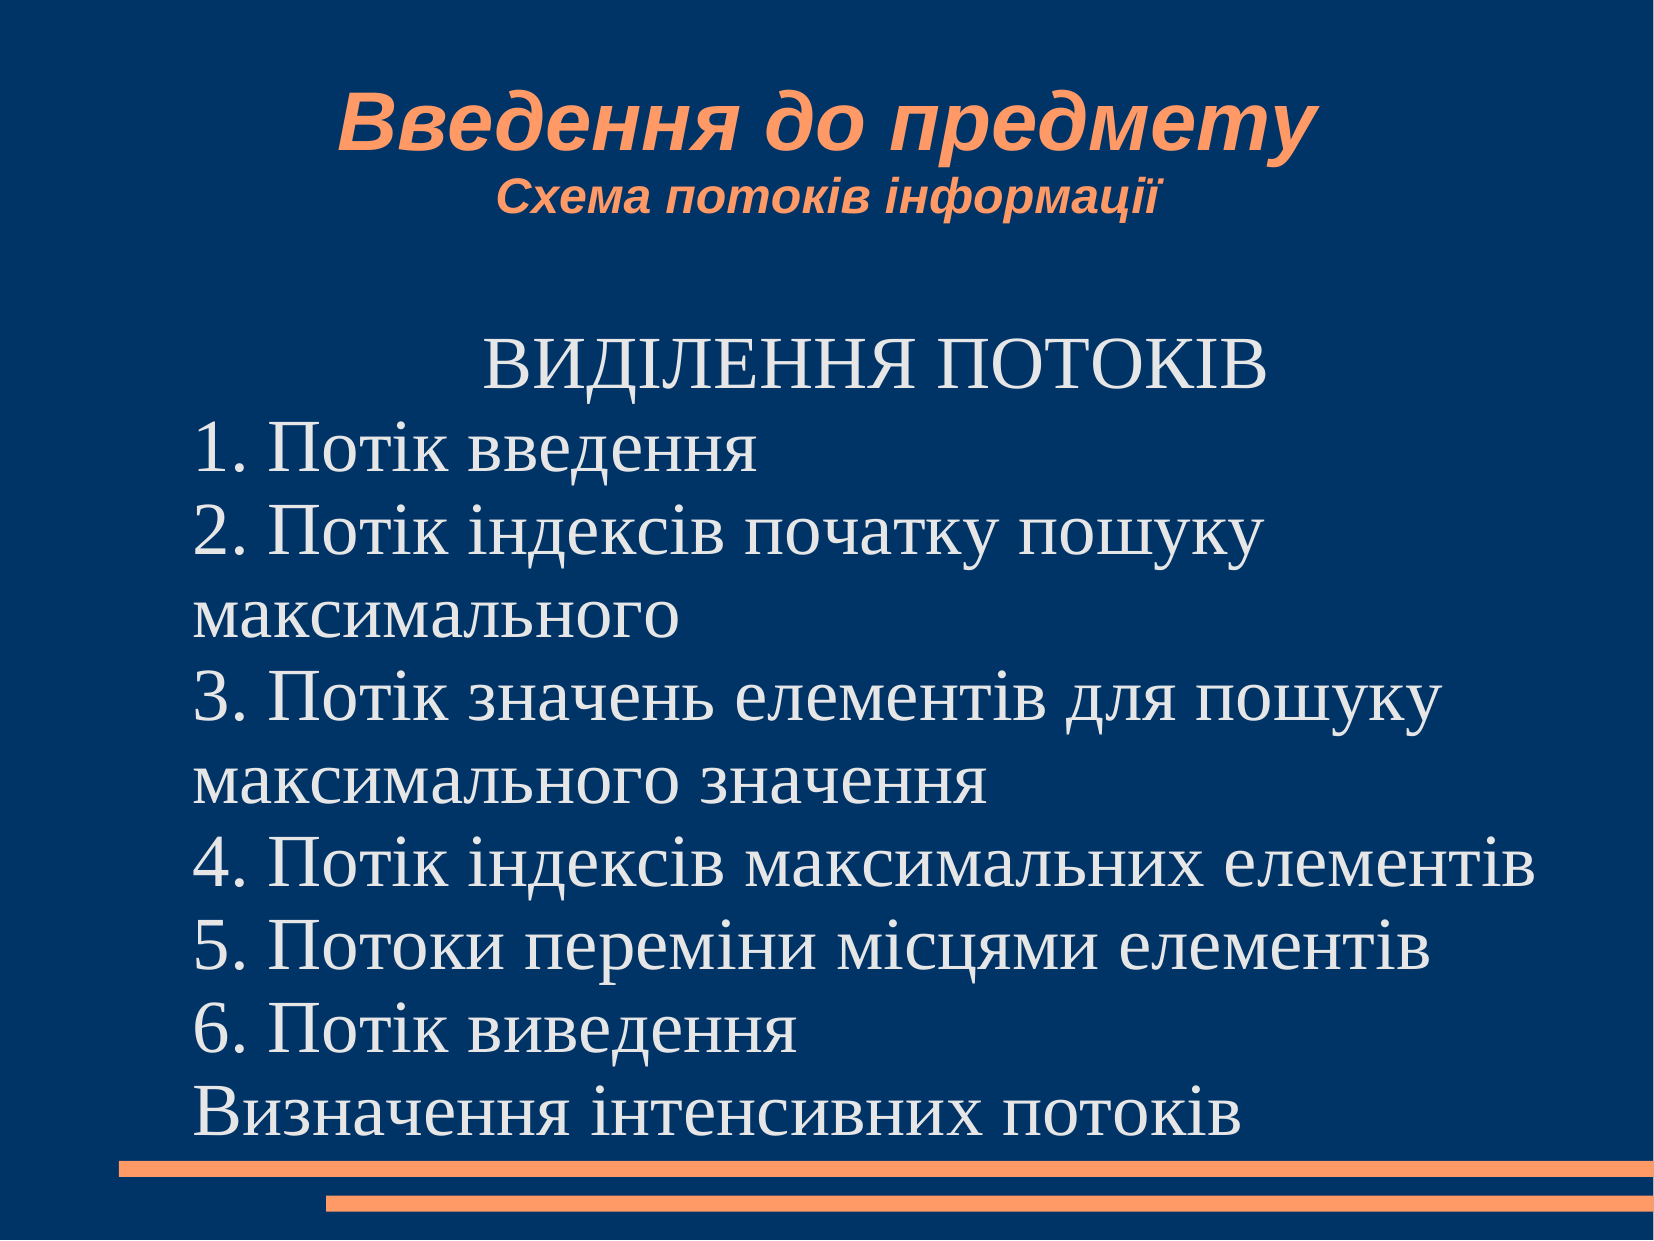

# Введення до предмету Схема потоків інформації
ВИДІЛЕННЯ ПОТОКІВ
1. Потік введення
2. Потік індексів початку пошуку максимального
3. Потік значень елементів для пошуку максимального значення
4. Потік індексів максимальних елементів
5. Потоки переміни місцями елементів
6. Потік виведення
Визначення інтенсивних потоків